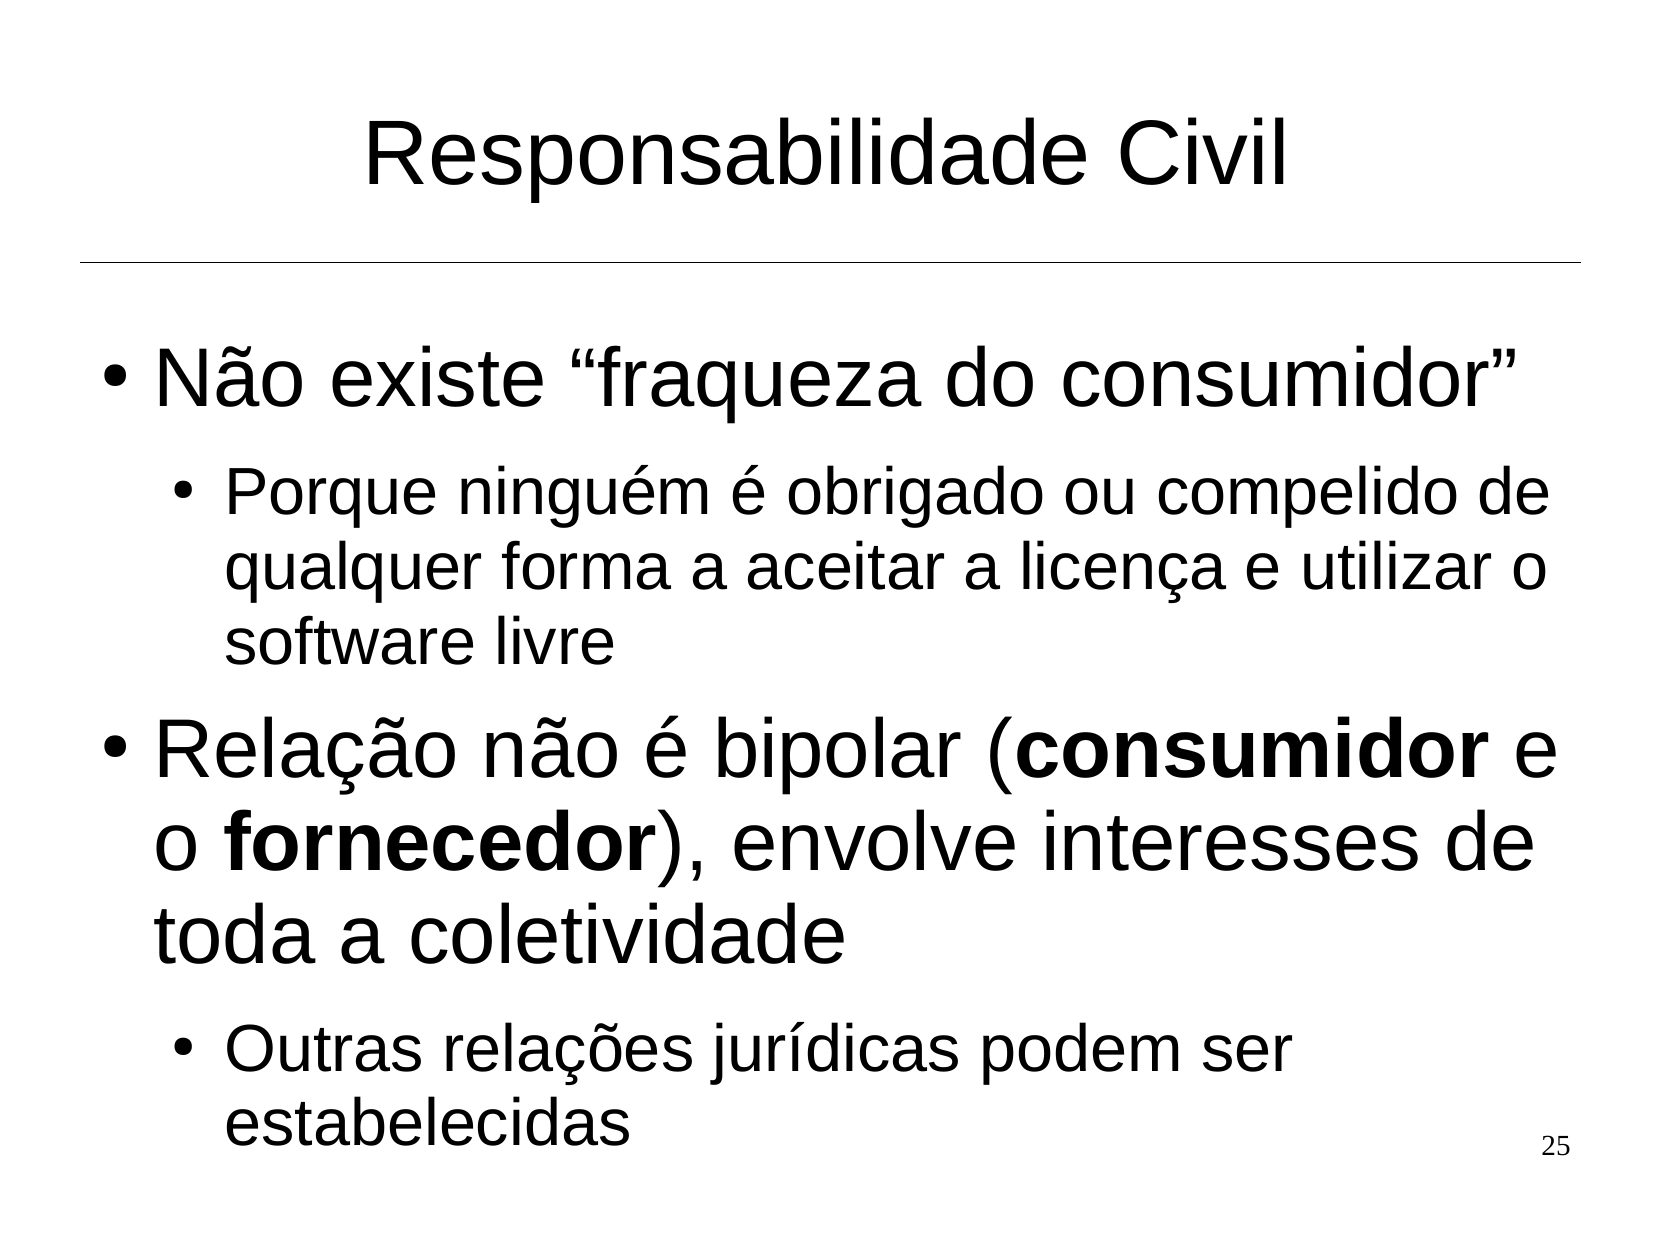

# Responsabilidade Civil
Não existe “fraqueza do consumidor”
Porque ninguém é obrigado ou compelido de qualquer forma a aceitar a licença e utilizar o software livre
Relação não é bipolar (consumidor e o fornecedor), envolve interesses de toda a coletividade
Outras relações jurídicas podem ser estabelecidas
25